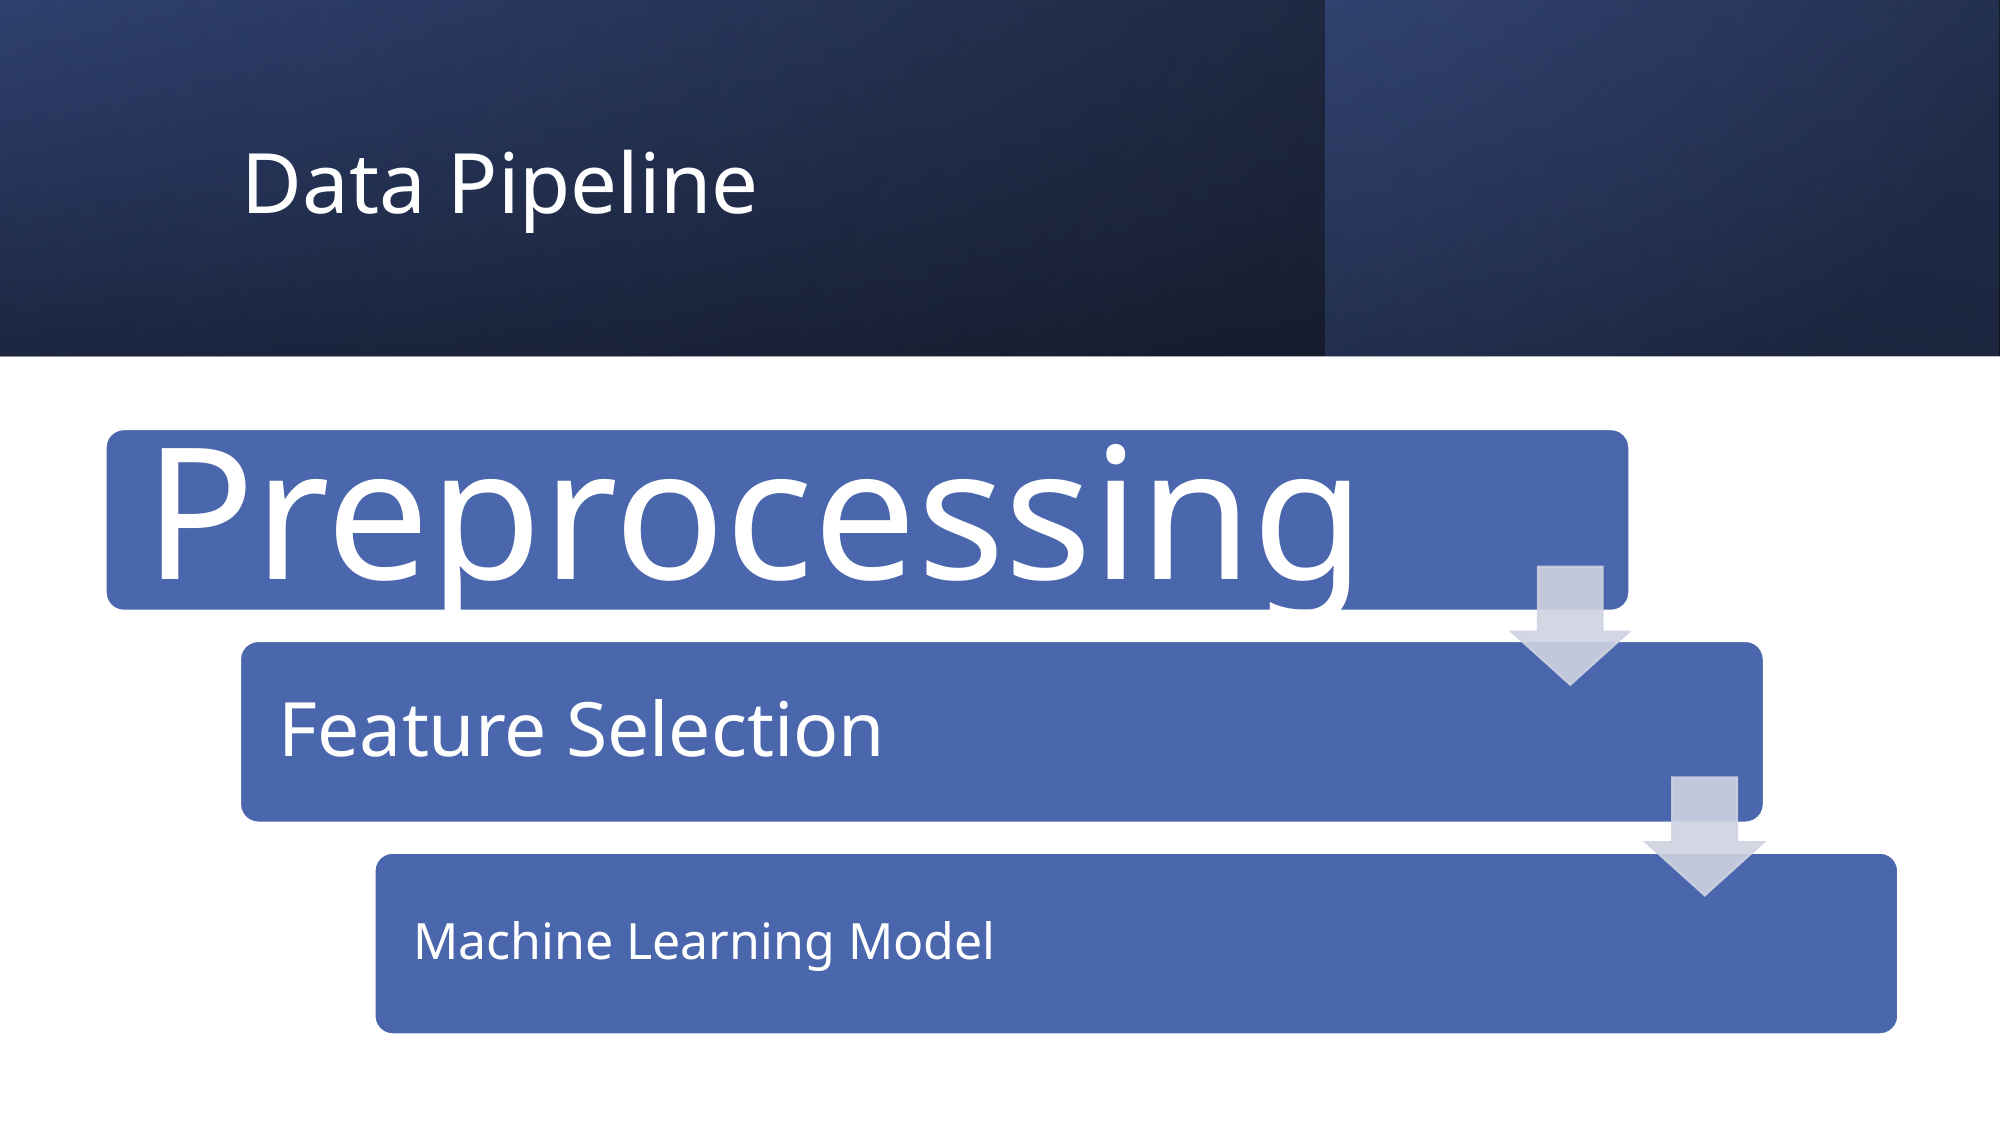

# Data Pipeline
Preprocessing
Feature Selection
Machine Learning Model